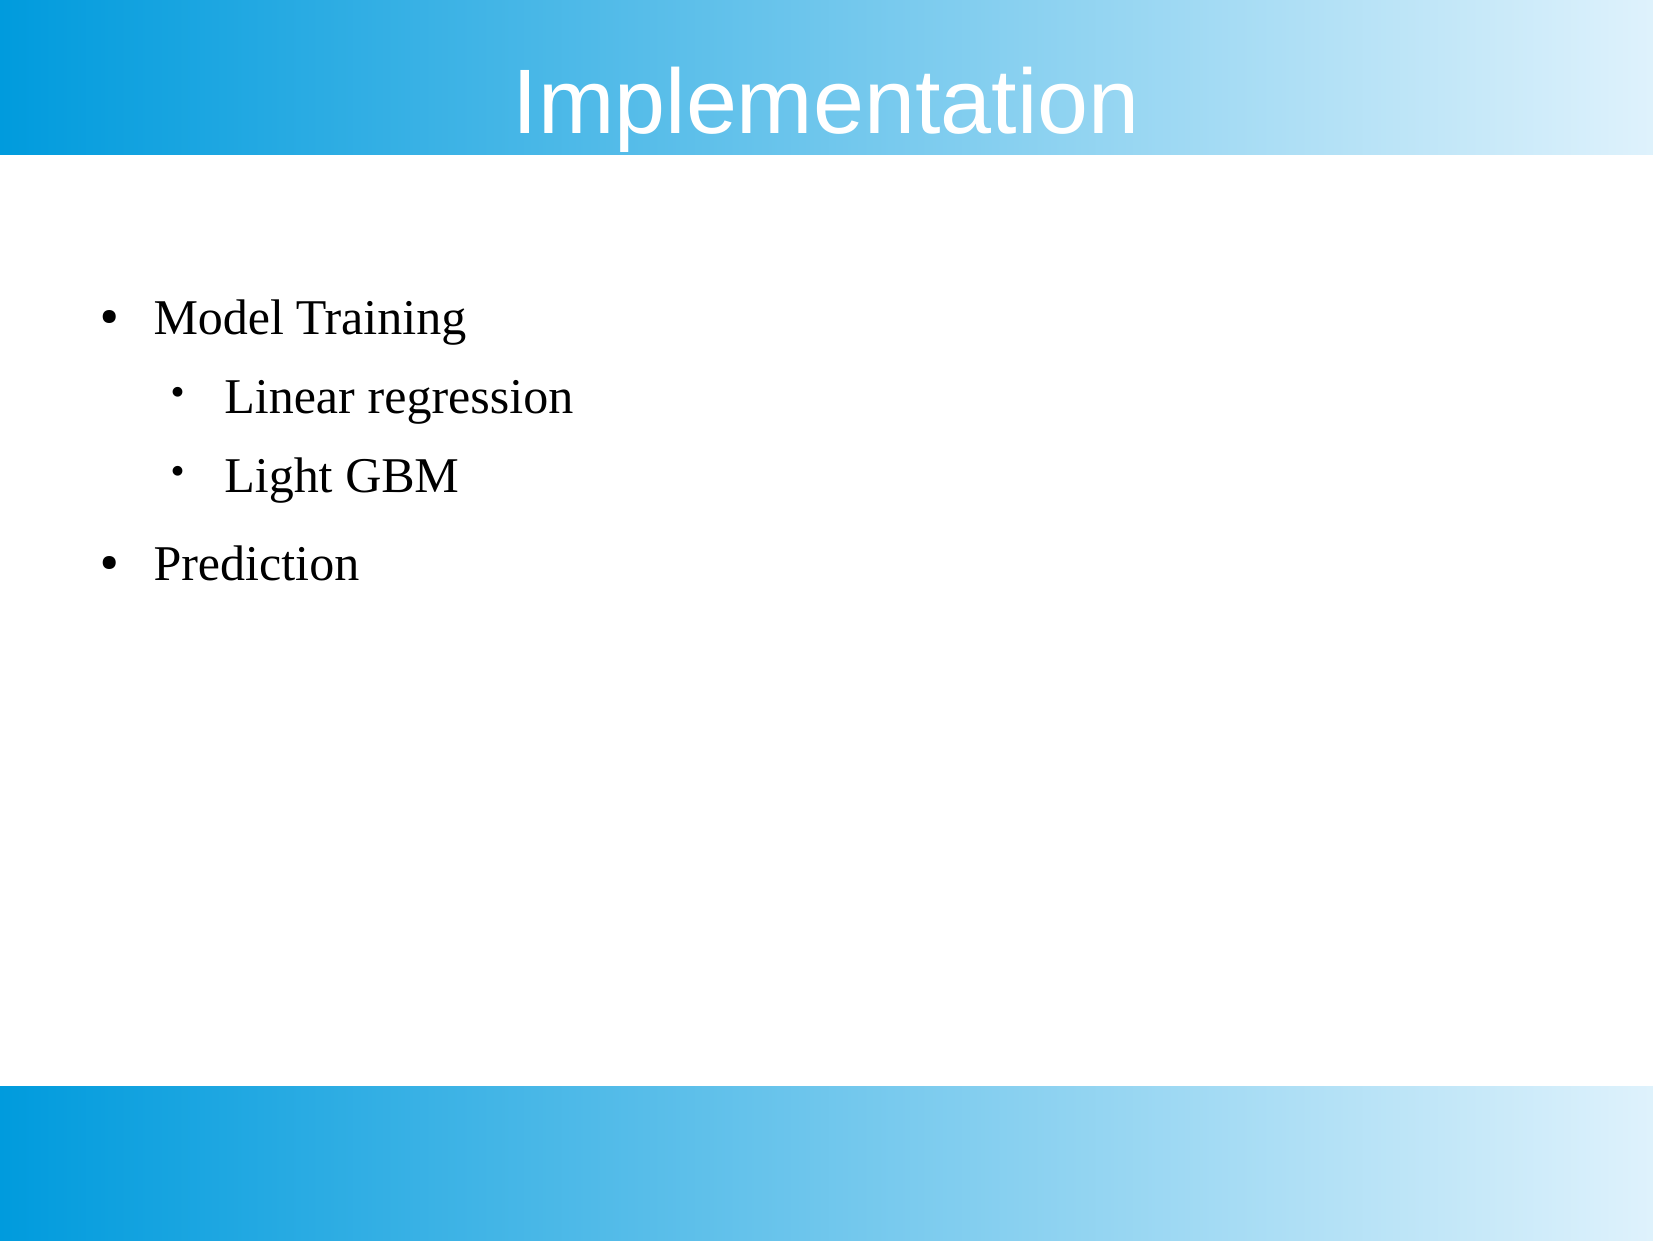

# Implementation
Model Training
Linear regression
Light GBM
Prediction